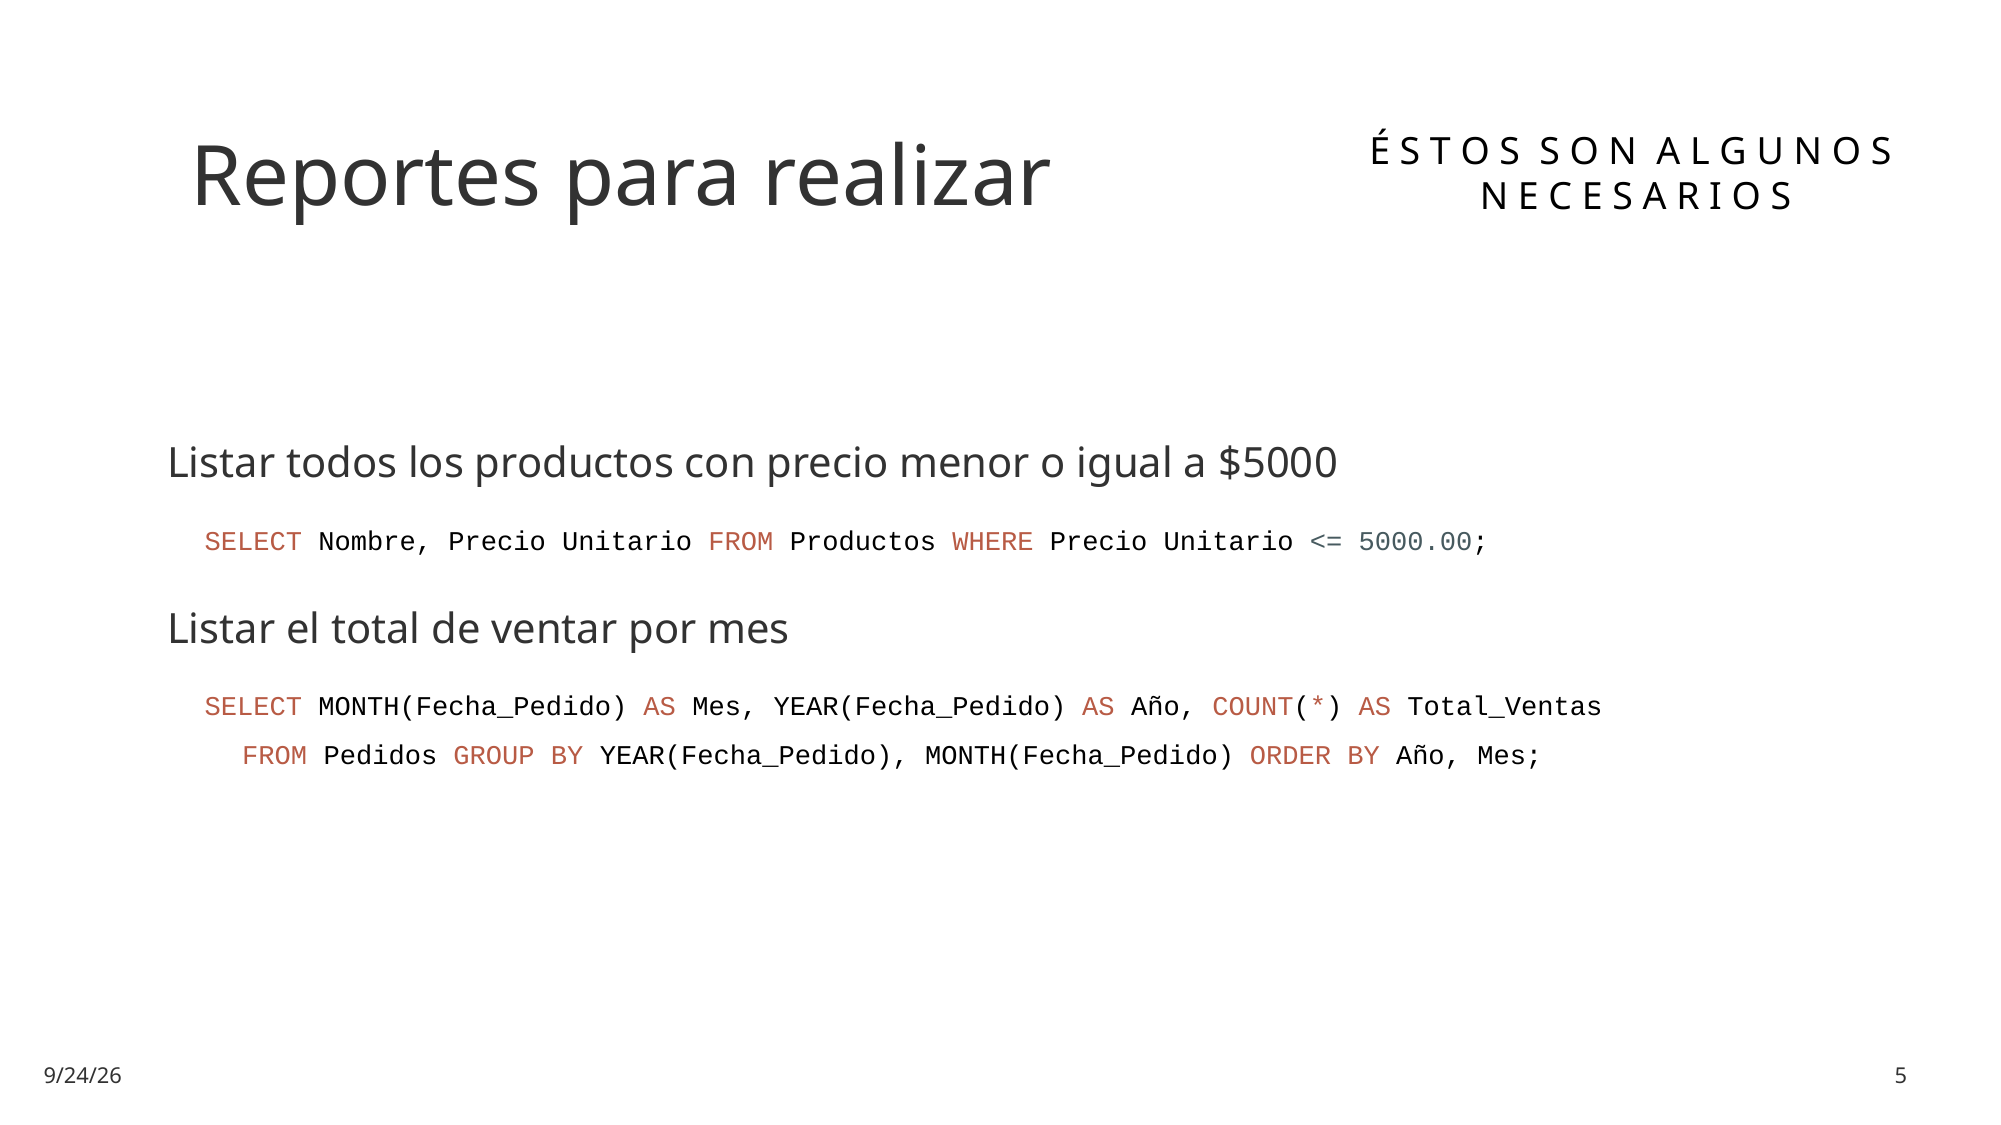

# Reportes para realizar
É S T O S  S O N  A L G U N O S  N E C E S A R I O S
Listar todos los productos con precio menor o igual a $5000
SELECT Nombre, Precio Unitario FROM Productos WHERE Precio Unitario <= 5000.00;
Listar el total de ventar por mes
SELECT MONTH(Fecha_Pedido) AS Mes, YEAR(Fecha_Pedido) AS Año, COUNT(*) AS Total_Ventas FROM Pedidos GROUP BY YEAR(Fecha_Pedido), MONTH(Fecha_Pedido) ORDER BY Año, Mes;